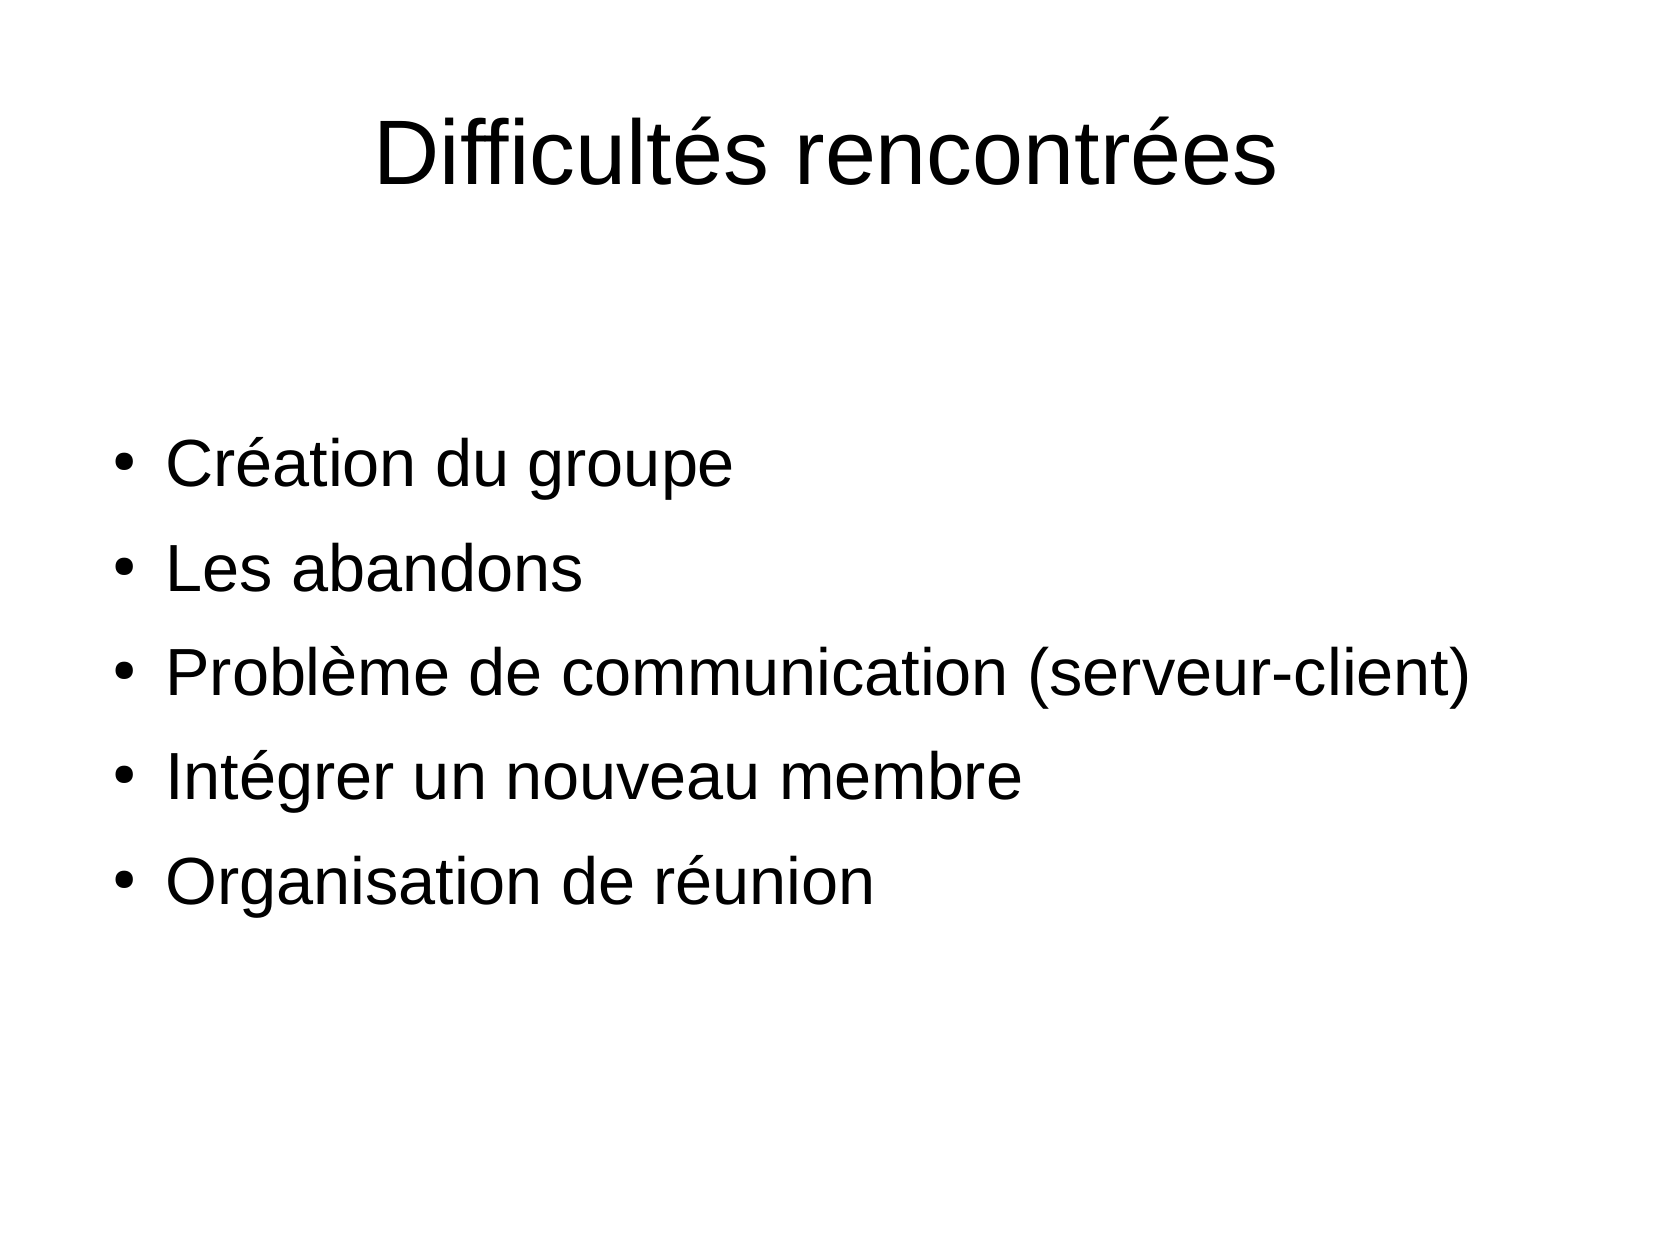

# Difficultés rencontrées
Création du groupe
Les abandons
Problème de communication (serveur-client)
Intégrer un nouveau membre
Organisation de réunion